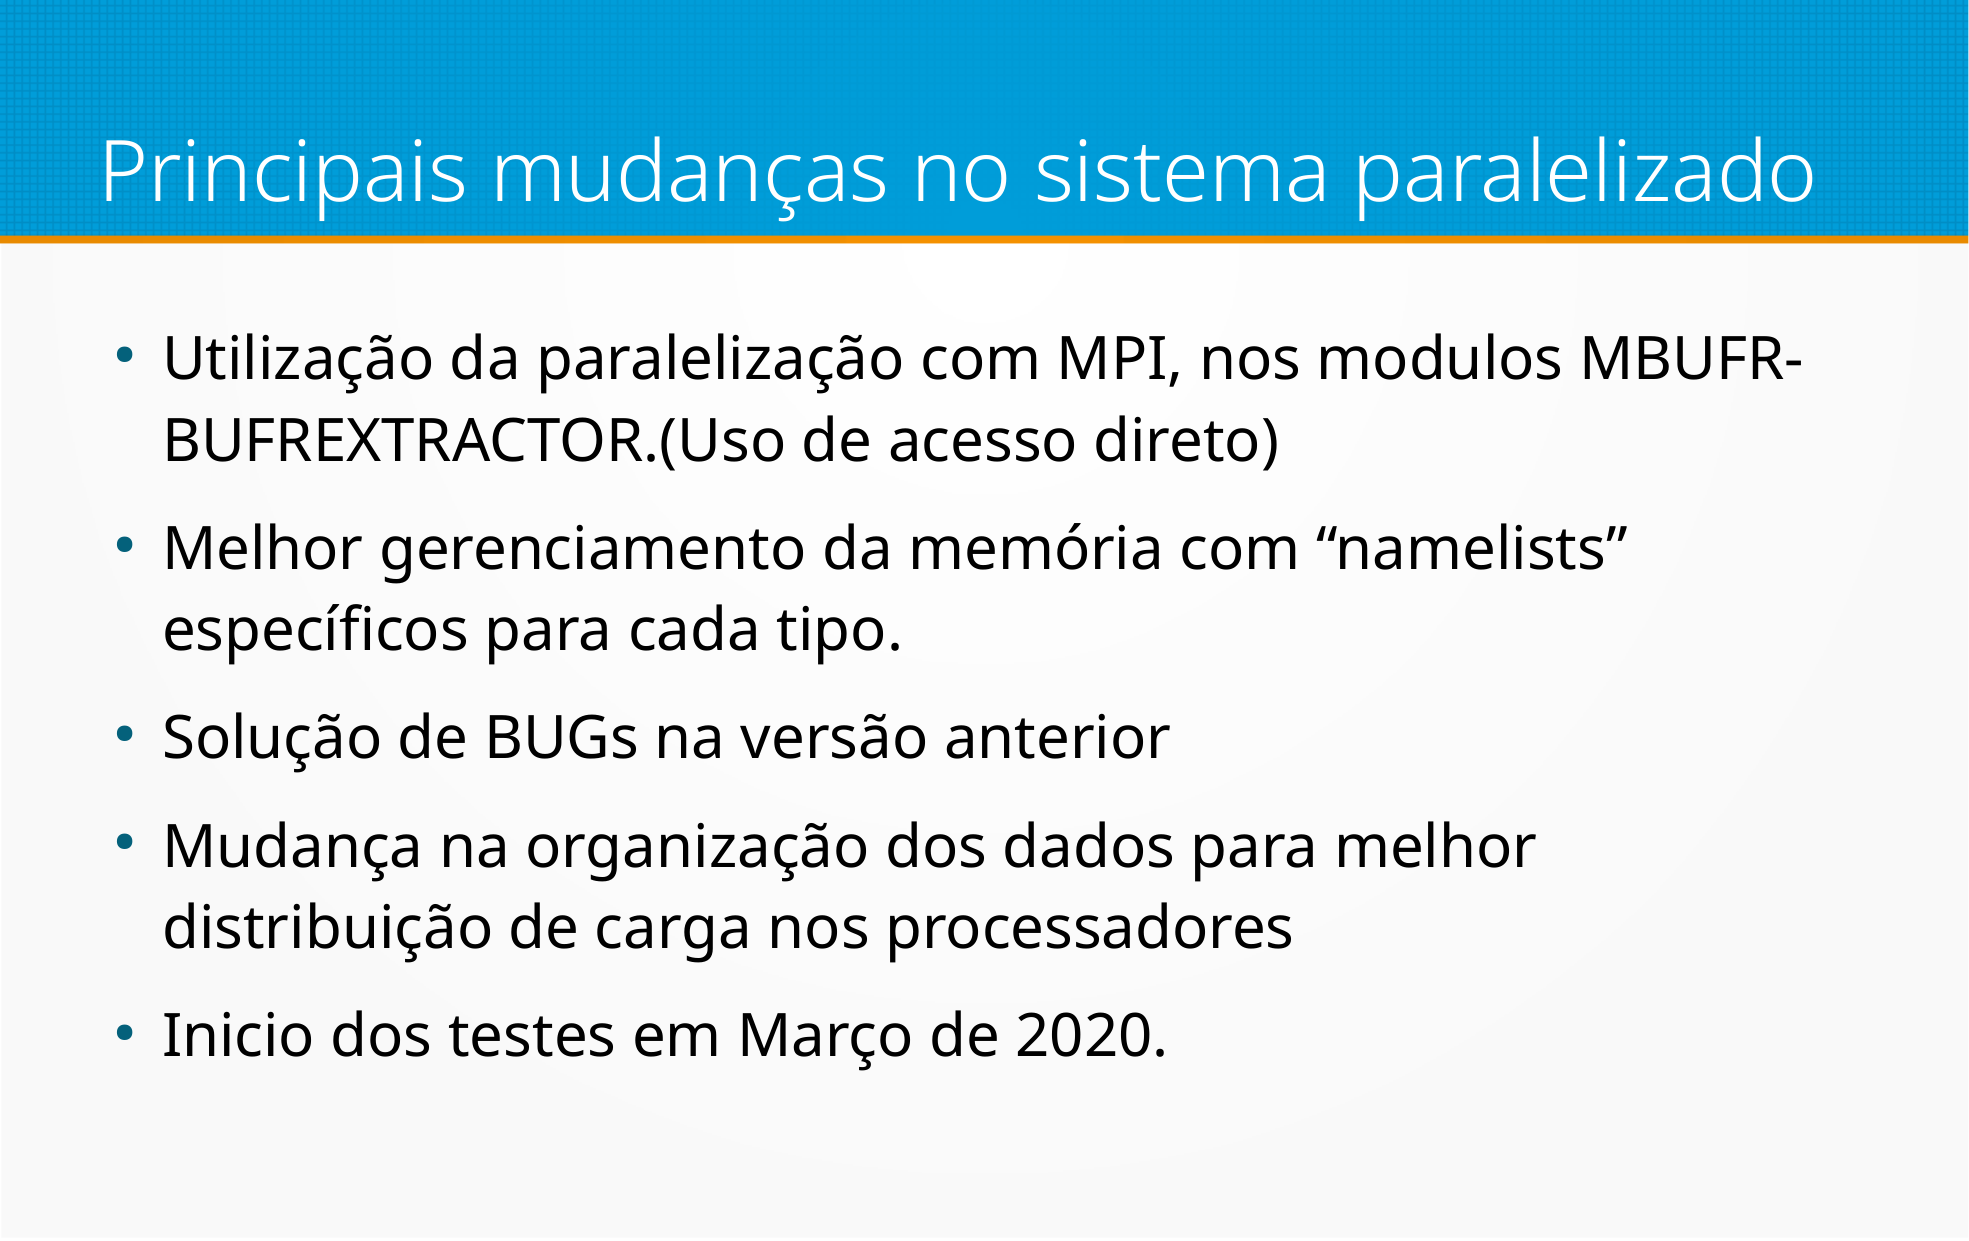

# Principais mudanças no sistema paralelizado
Utilização da paralelização com MPI, nos modulos MBUFR-BUFREXTRACTOR.(Uso de acesso direto)
Melhor gerenciamento da memória com “namelists” específicos para cada tipo.
Solução de BUGs na versão anterior
Mudança na organização dos dados para melhor distribuição de carga nos processadores
Inicio dos testes em Março de 2020.